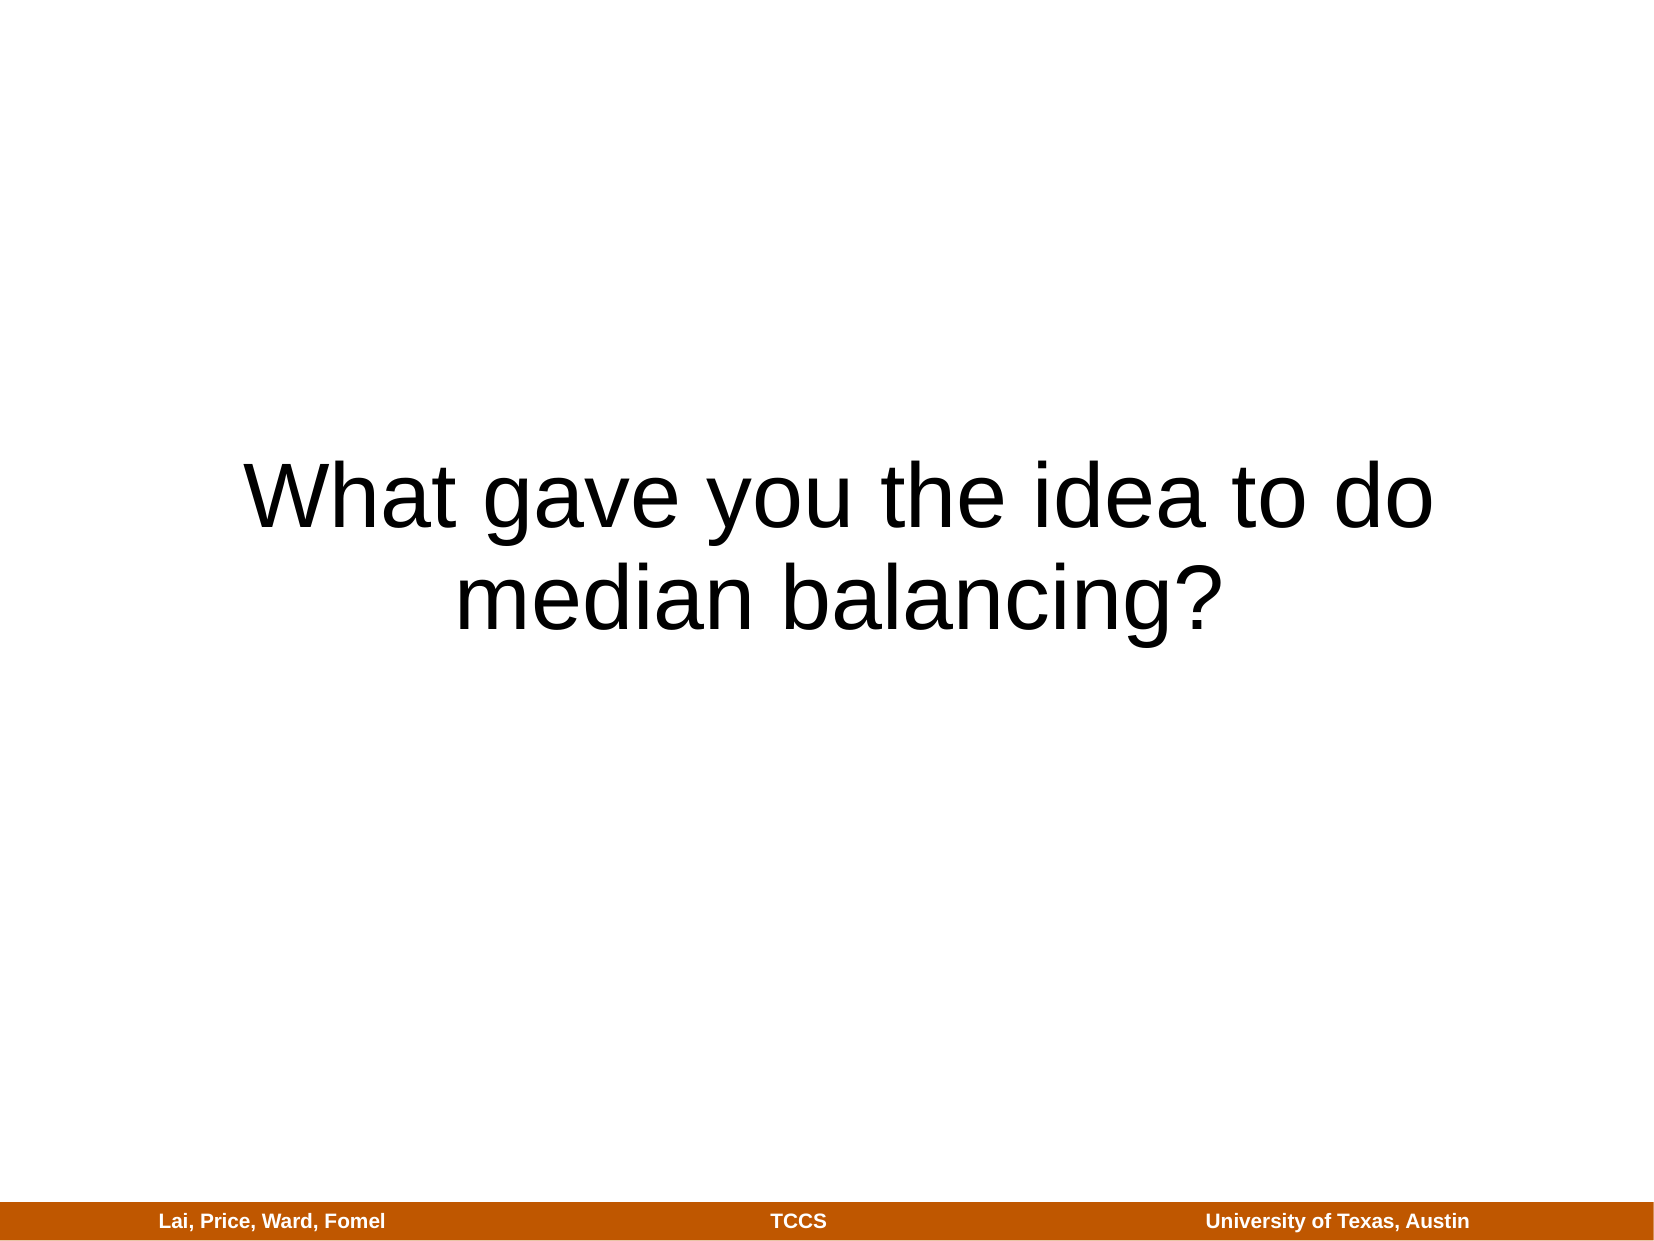

What gave you the idea to do median balancing?